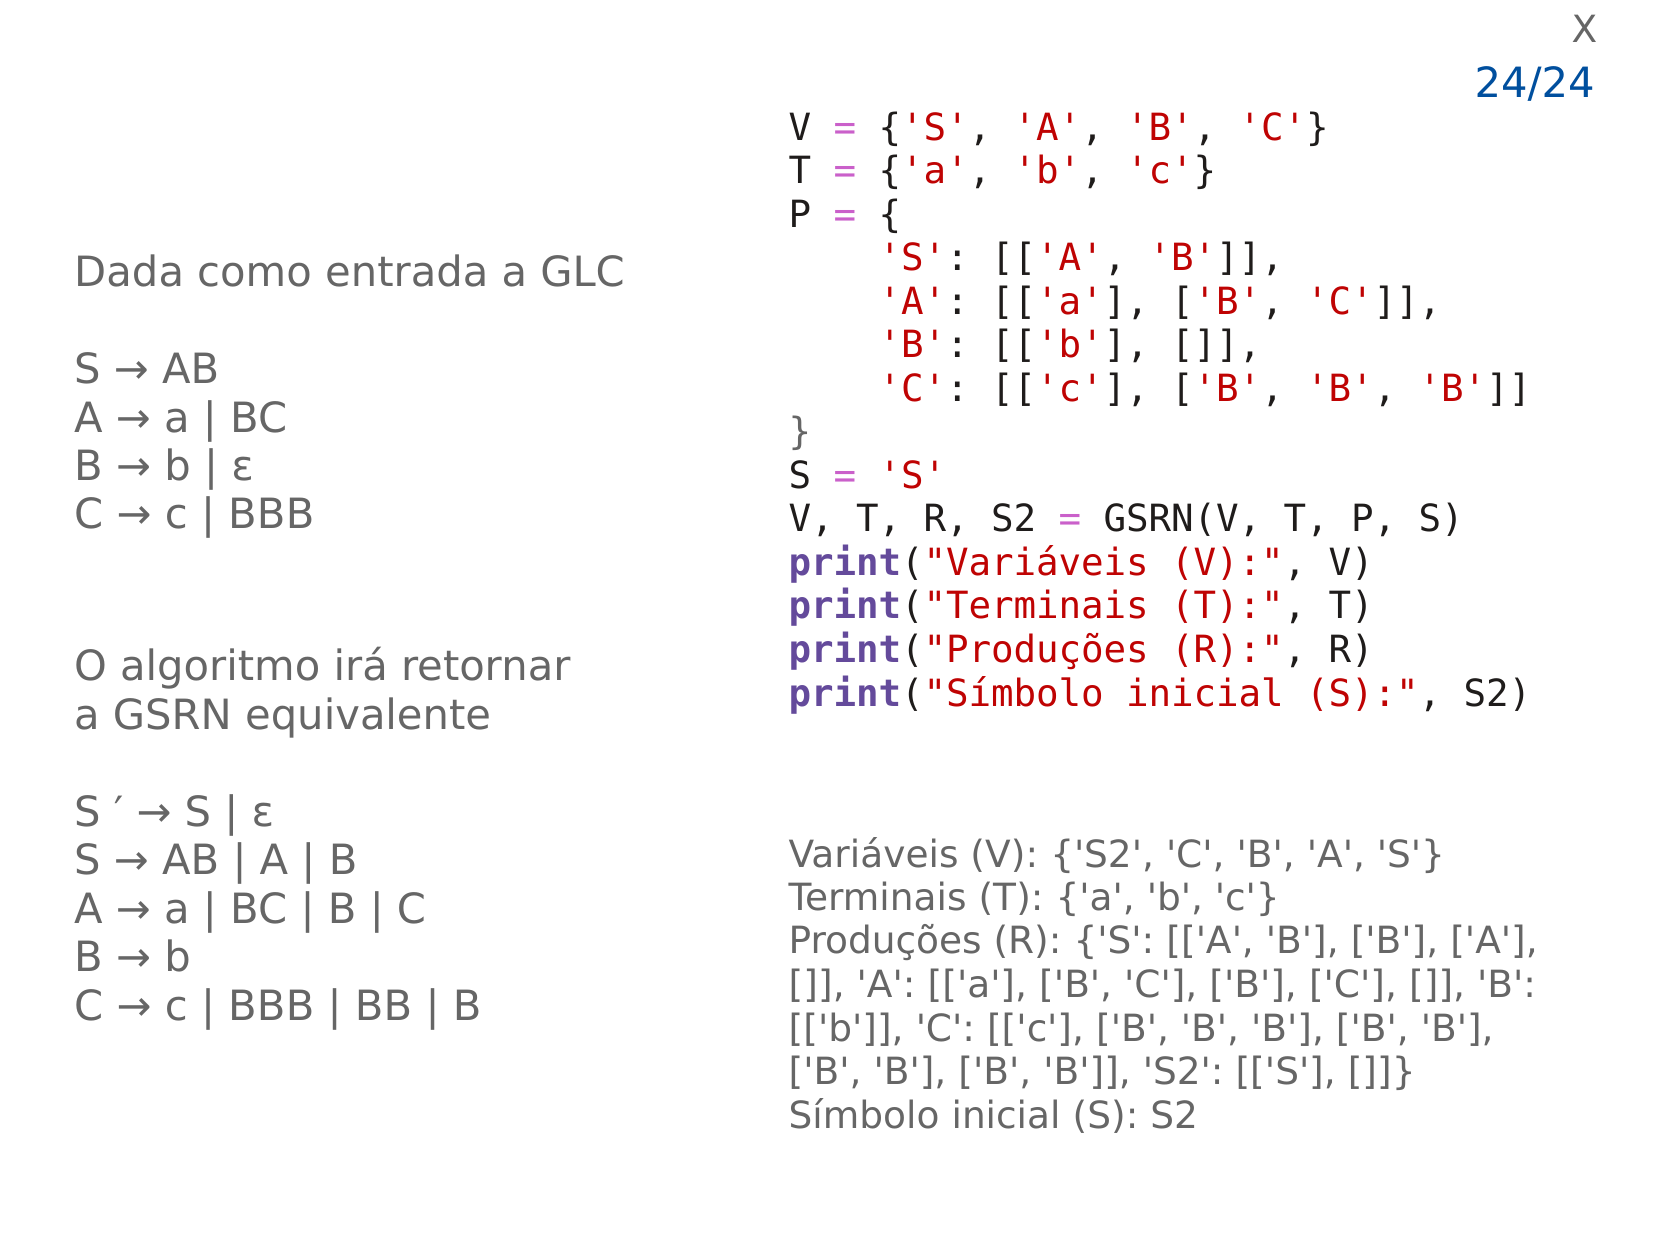

X
#
24
V = {'S', 'A', 'B', 'C'}
T = {'a', 'b', 'c'}
P = {
 'S': [['A', 'B']],
 'A': [['a'], ['B', 'C']],
 'B': [['b'], []],
 'C': [['c'], ['B', 'B', 'B']]
}
S = 'S'
V, T, R, S2 = GSRN(V, T, P, S)
print("Variáveis (V):", V)
print("Terminais (T):", T)
print("Produções (R):", R)
print("Símbolo inicial (S):", S2)
Dada como entrada a GLC
S → AB
A → a | BC
B → b | ε
C → c | BBB
O algoritmo irá retornar a GSRN equivalente
S ′ → S | ε
S → AB | A | B
A → a | BC | B | C
B → b
C → c | BBB | BB | B
Variáveis (V): {'S2', 'C', 'B', 'A', 'S'}
Terminais (T): {'a', 'b', 'c'}
Produções (R): {'S': [['A', 'B'], ['B'], ['A'], []], 'A': [['a'], ['B', 'C'], ['B'], ['C'], []], 'B': [['b']], 'C': [['c'], ['B', 'B', 'B'], ['B', 'B'], ['B', 'B'], ['B', 'B']], 'S2': [['S'], []]}
Símbolo inicial (S): S2